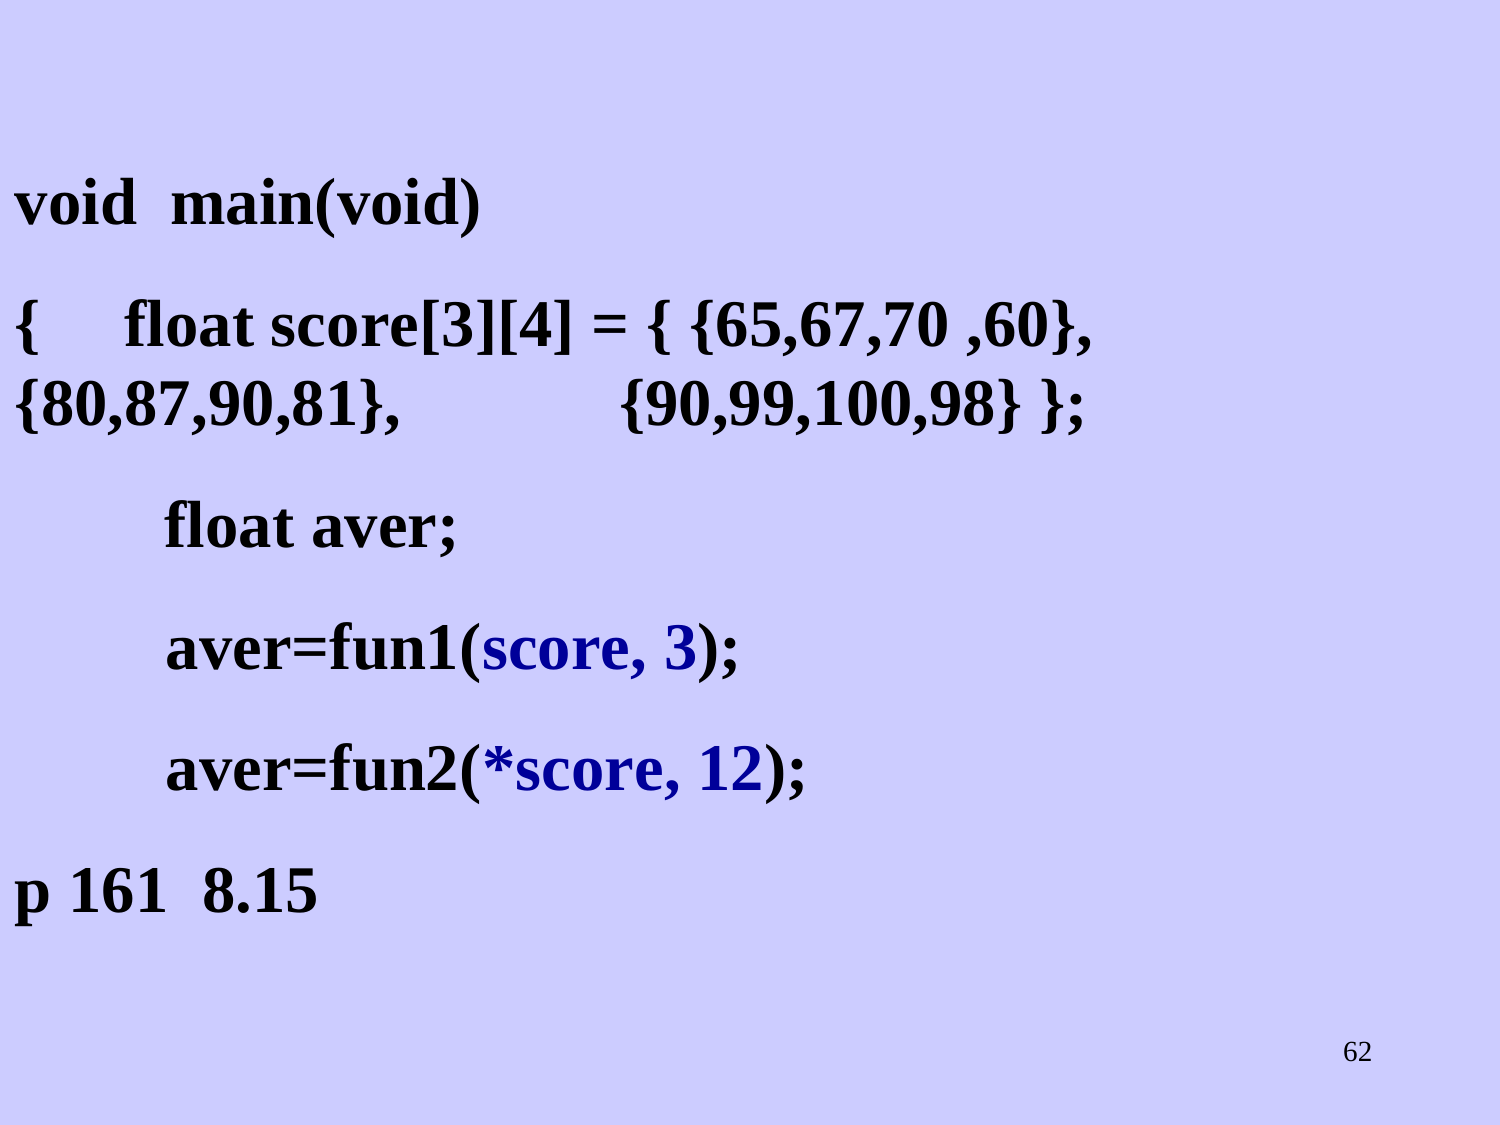

void main(void)
{ float score[3][4] = { {65,67,70 ,60}, {80,87,90,81}, {90,99,100,98} };
	float aver;
 aver=fun1(score, 3);
 aver=fun2(*score, 12);
p 161 8.15